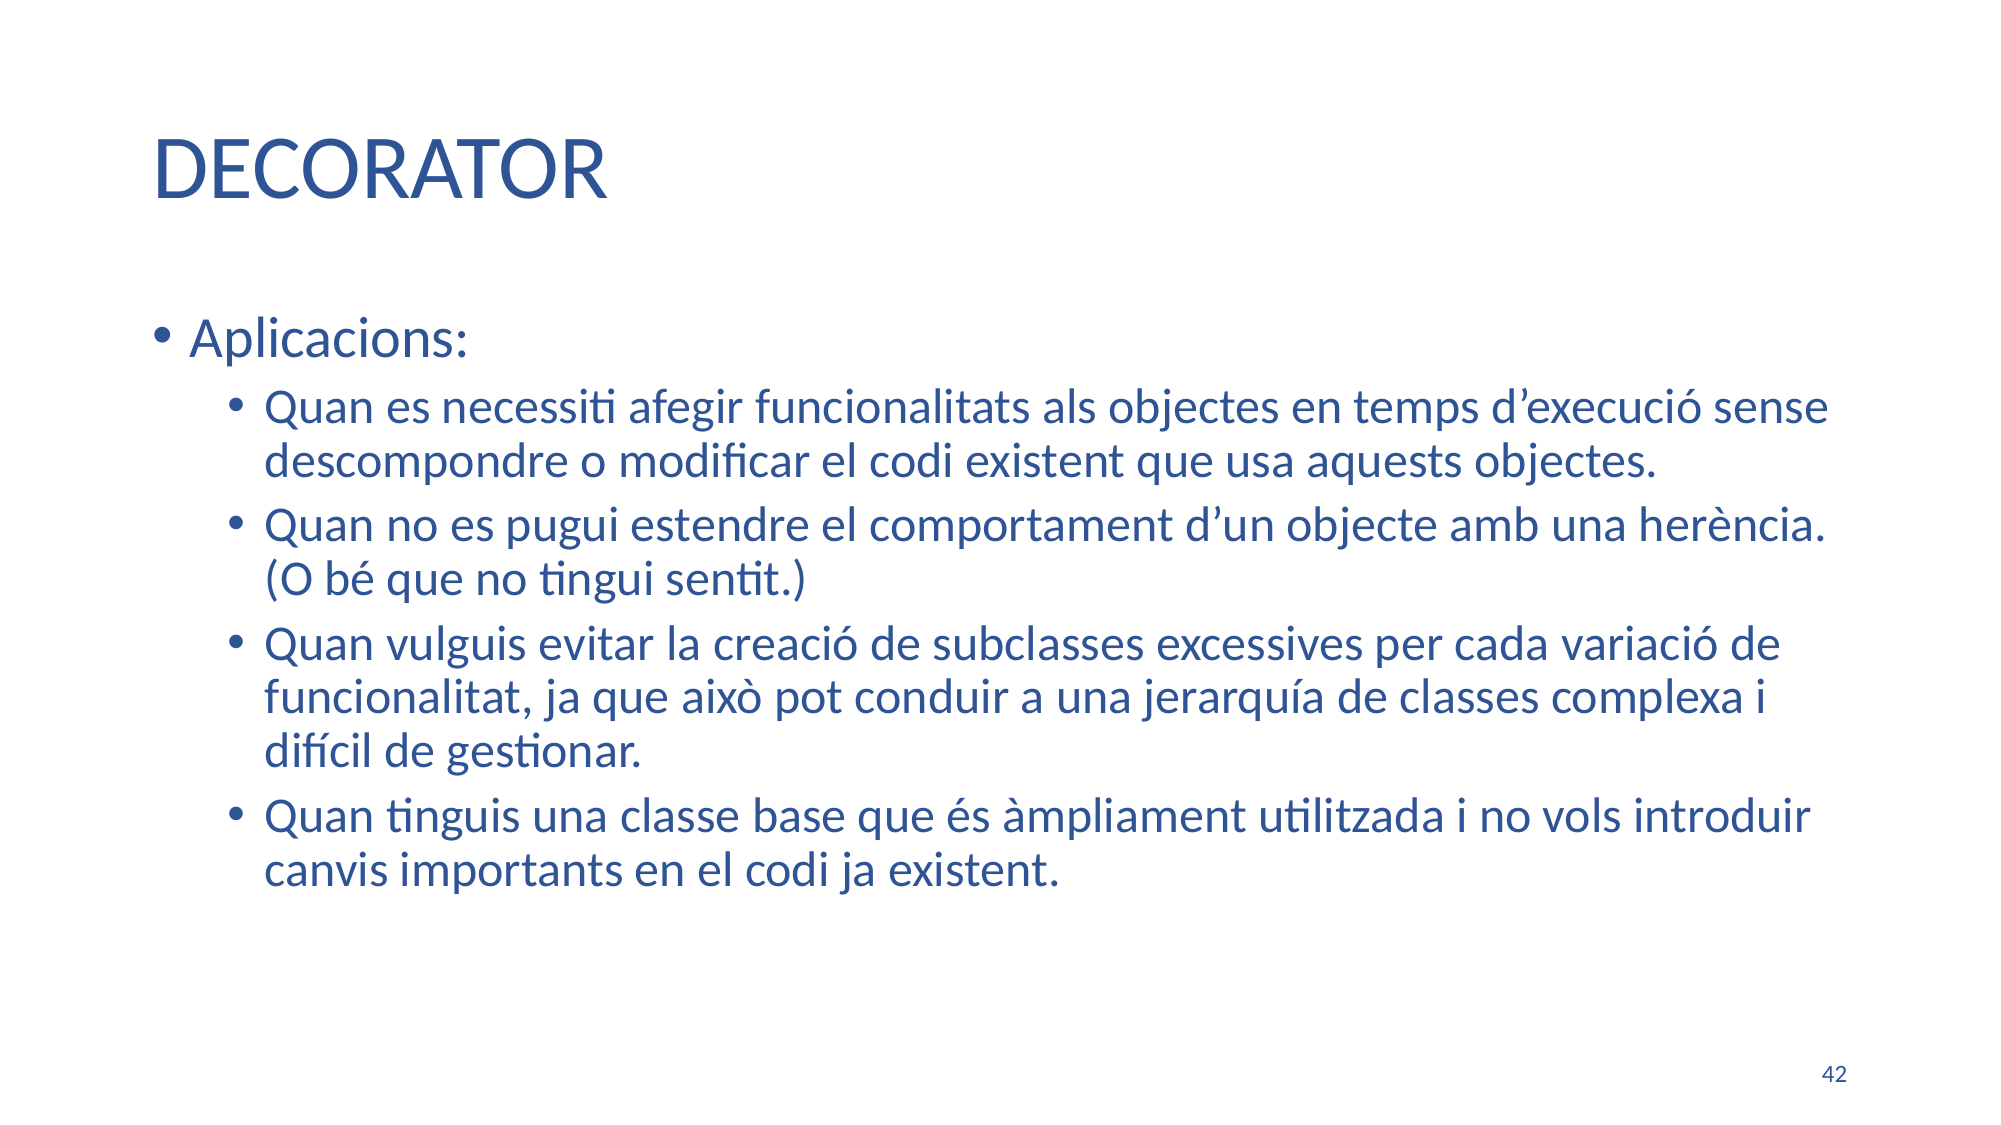

# DECORATOR
Aplicacions:
Quan es necessiti afegir funcionalitats als objectes en temps d’execució sense descompondre o modificar el codi existent que usa aquests objectes.
Quan no es pugui estendre el comportament d’un objecte amb una herència. (O bé que no tingui sentit.)
Quan vulguis evitar la creació de subclasses excessives per cada variació de funcionalitat, ja que això pot conduir a una jerarquía de classes complexa i difícil de gestionar.
Quan tinguis una classe base que és àmpliament utilitzada i no vols introduir canvis importants en el codi ja existent.